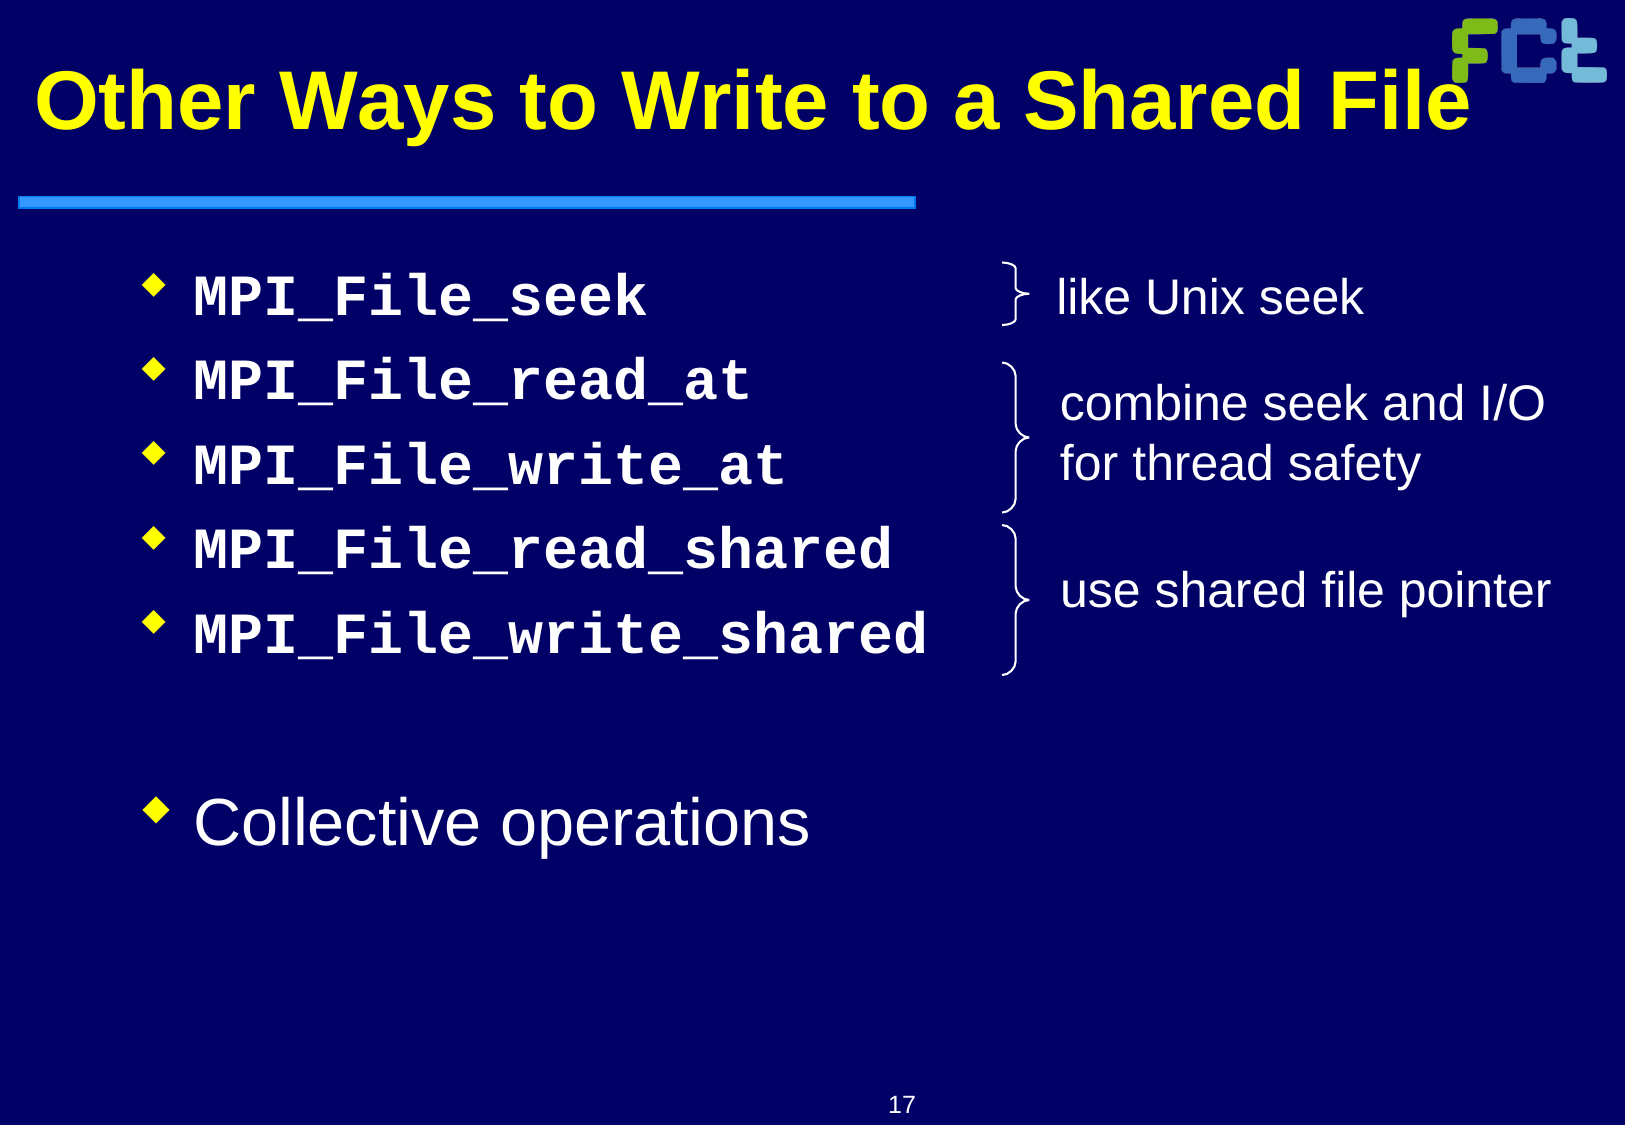

# Other Ways to Write to a Shared File
MPI_File_seek
MPI_File_read_at
MPI_File_write_at
MPI_File_read_shared
MPI_File_write_shared
Collective operations
like Unix seek
combine seek and I/O
for thread safety
use shared file pointer